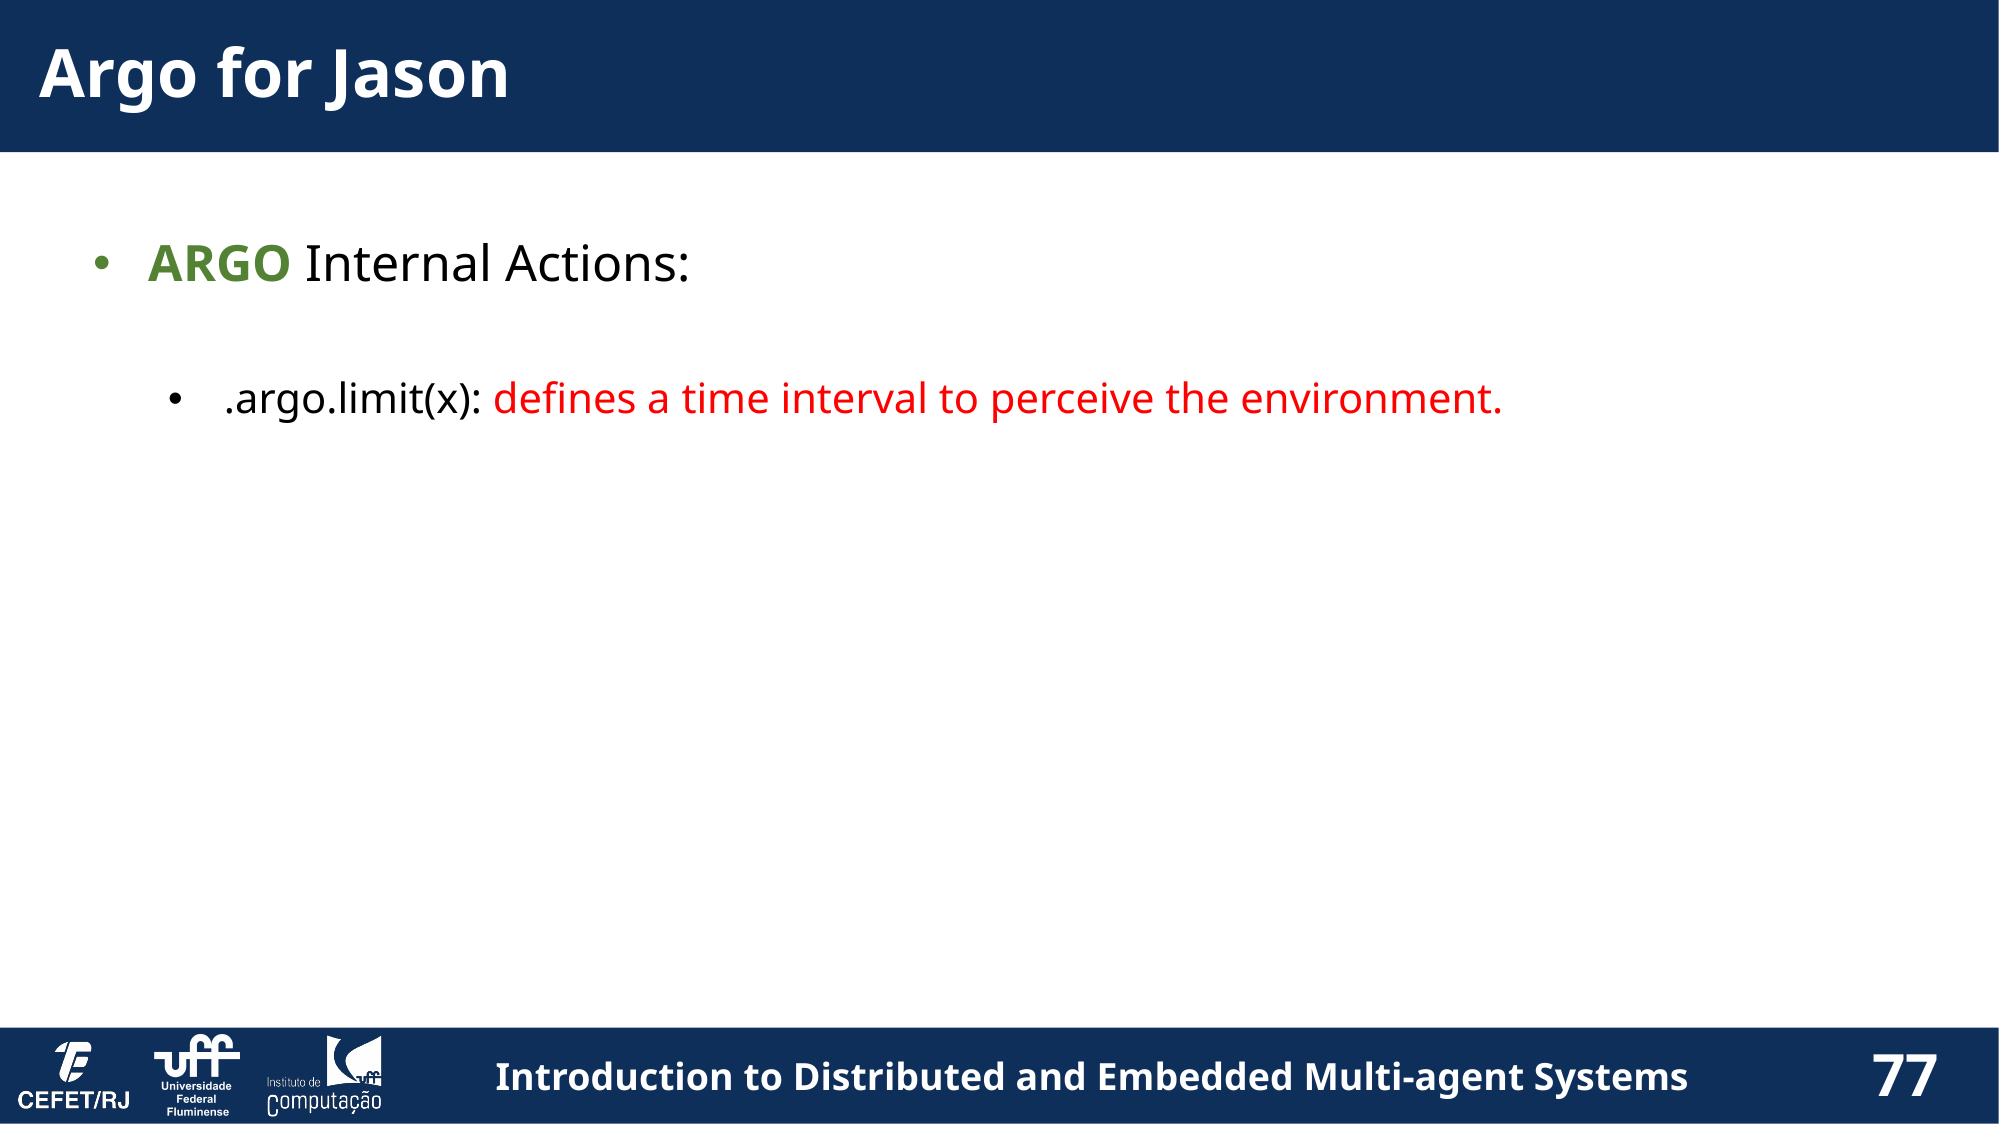

Argo for Jason
ARGO Internal Actions:
.argo.limit(x): defines a time interval to perceive the environment.